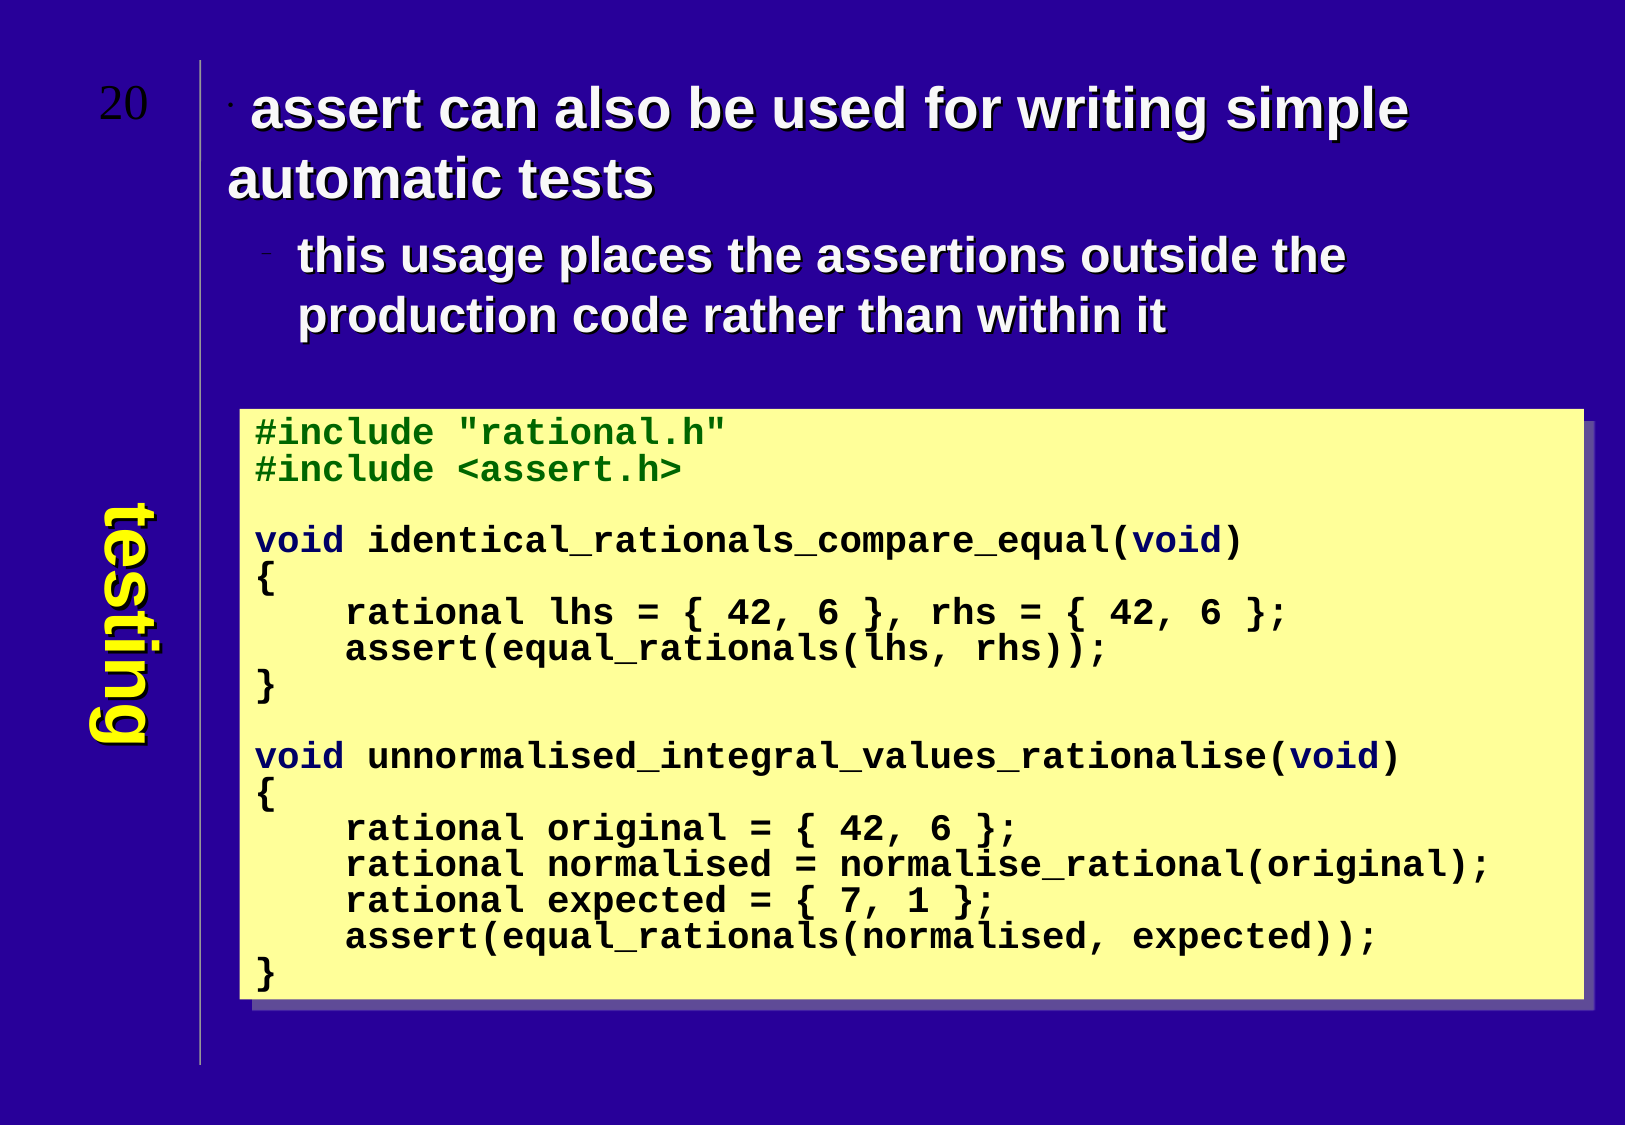

20
 assert can also be used for writing simple automatic tests
this usage places the assertions outside the production code rather than within it
# testing
#include "rational.h"
#include <assert.h>
void identical_rationals_compare_equal(void)
{
 rational lhs = { 42, 6 }, rhs = { 42, 6 };
 assert(equal_rationals(lhs, rhs));
}
void unnormalised_integral_values_rationalise(void)
{
 rational original = { 42, 6 };
 rational normalised = normalise_rational(original);
 rational expected = { 7, 1 };
 assert(equal_rationals(normalised, expected));
}